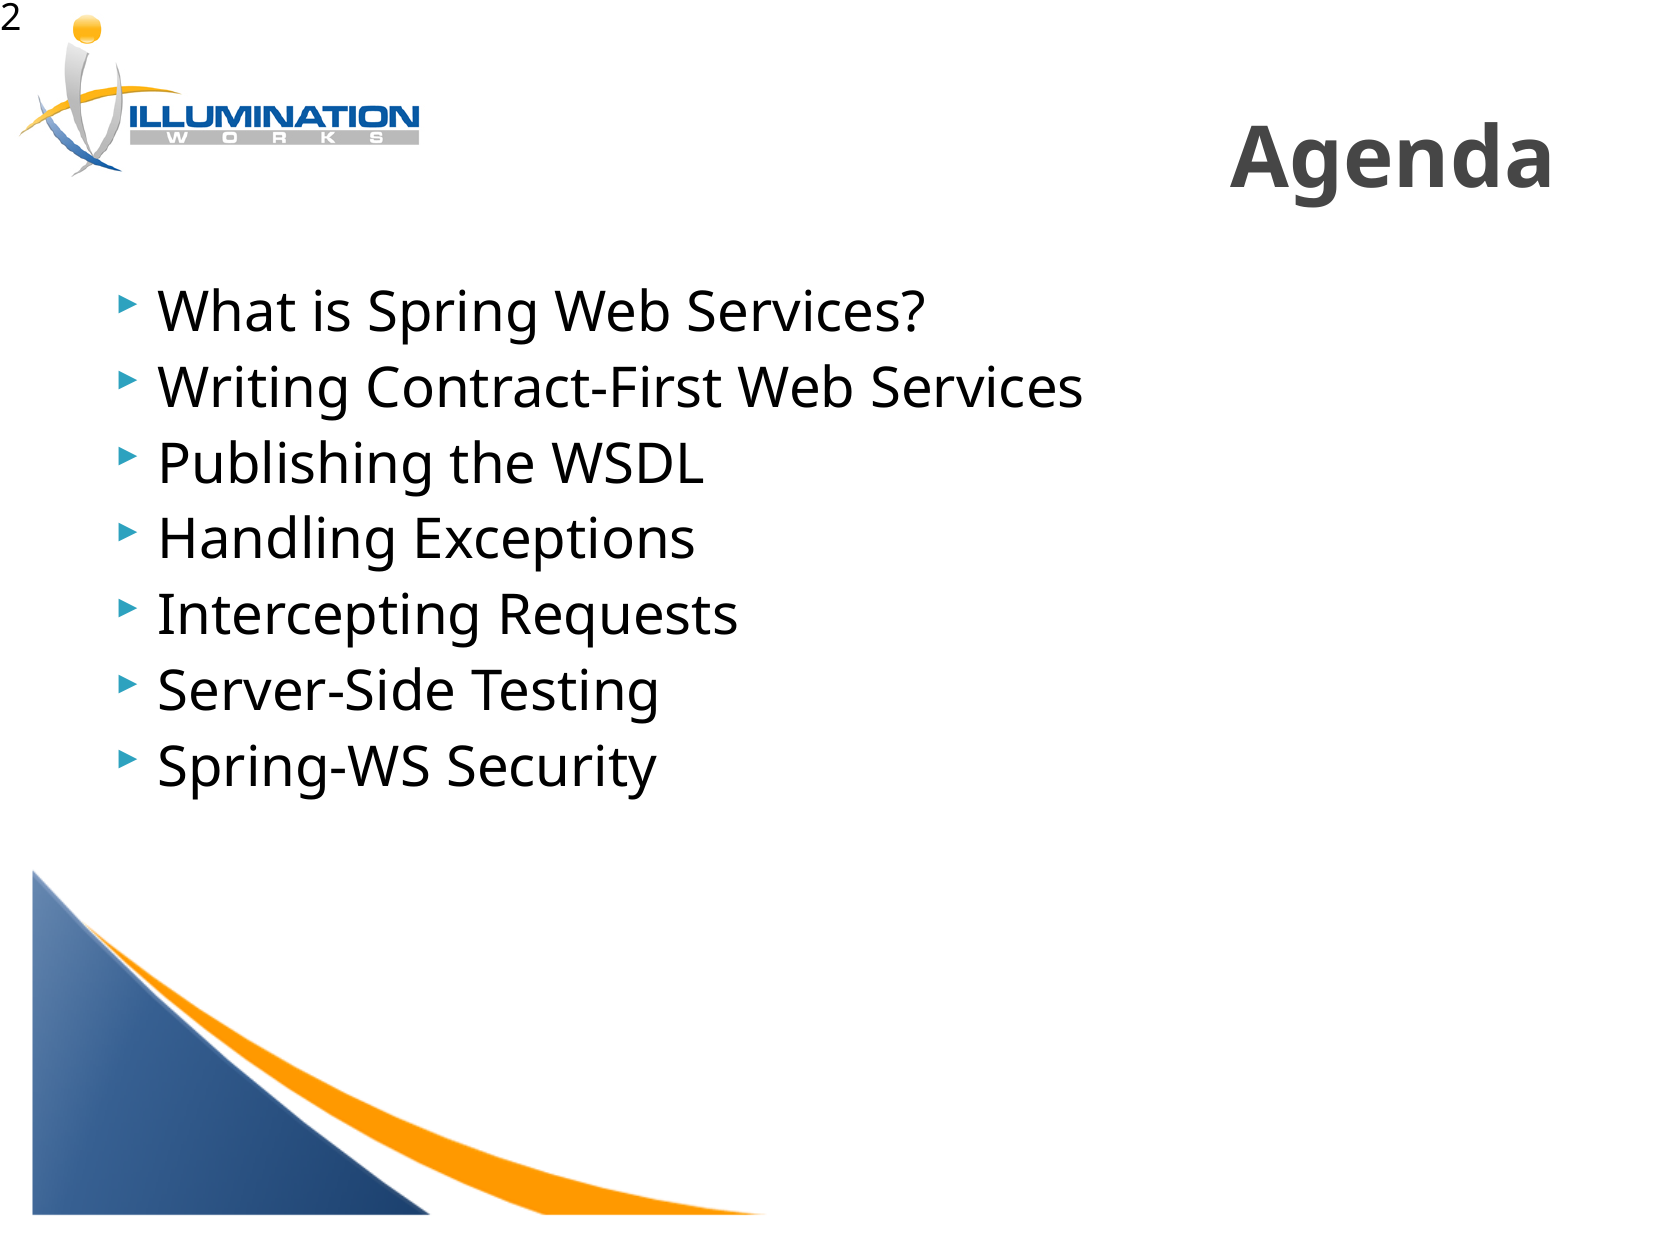

2
Agenda
# What is Spring Web Services?
Writing Contract-First Web Services
Publishing the WSDL
Handling Exceptions
Intercepting Requests
Server-Side Testing
Spring-WS Security